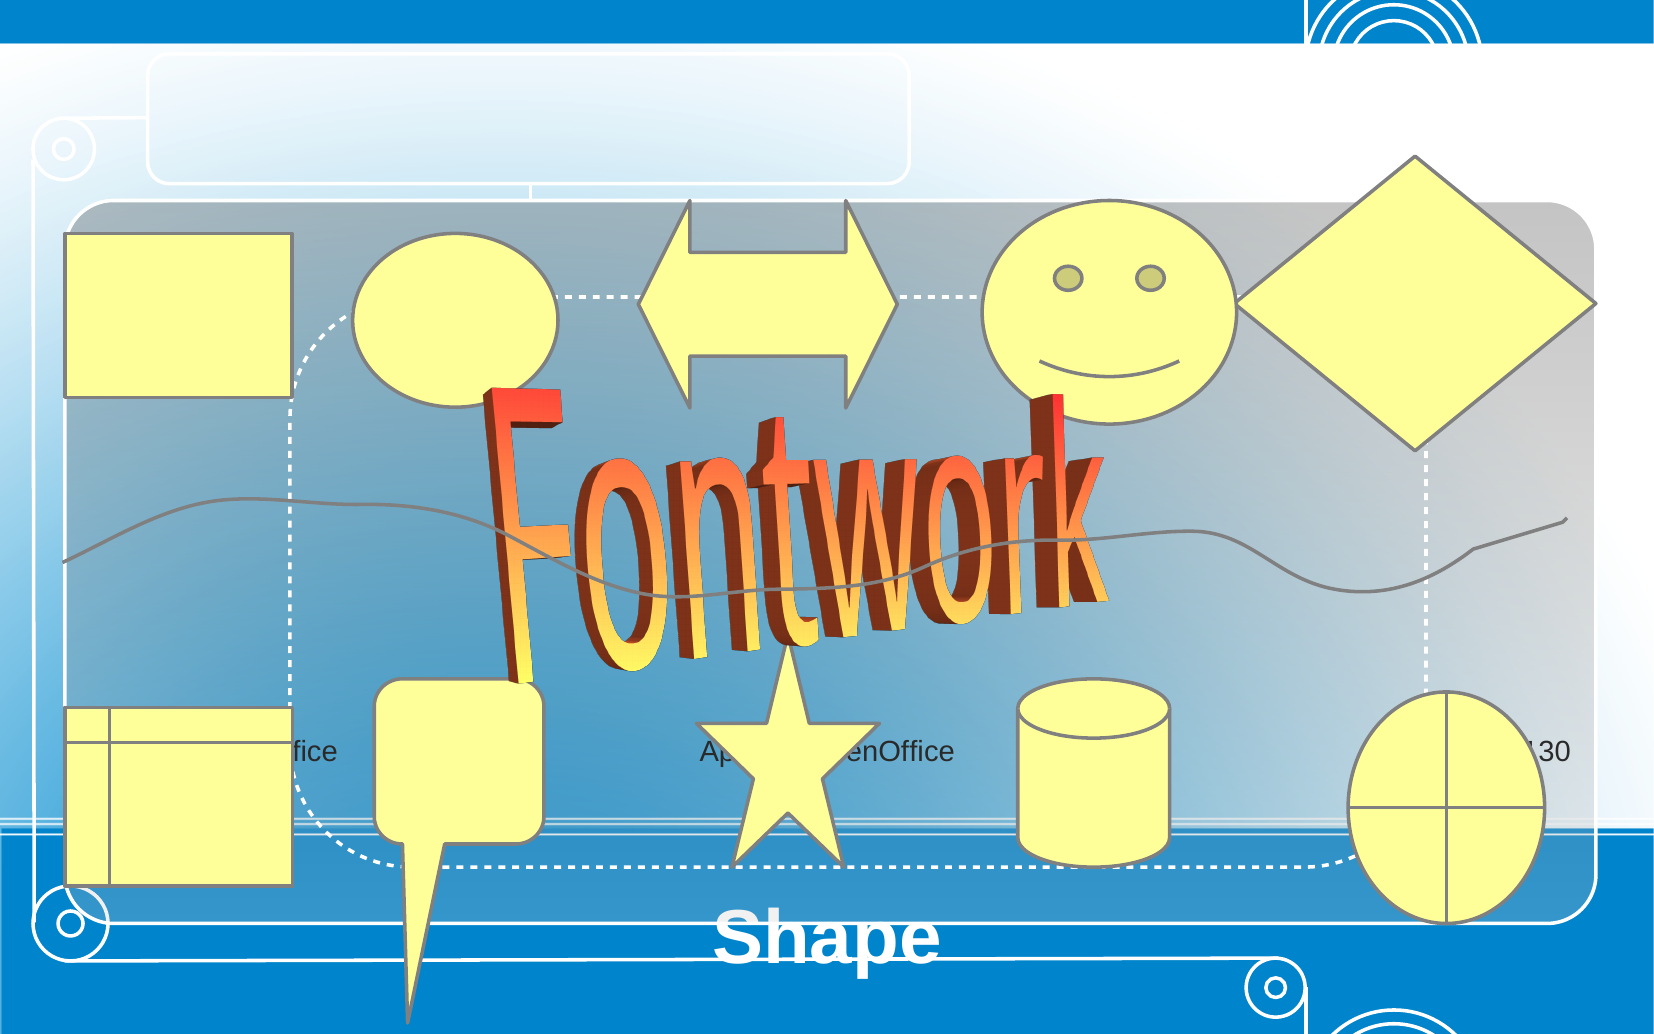

Fontwork
Apache OpenOffice
Apache OpenOffice
130
# Shape